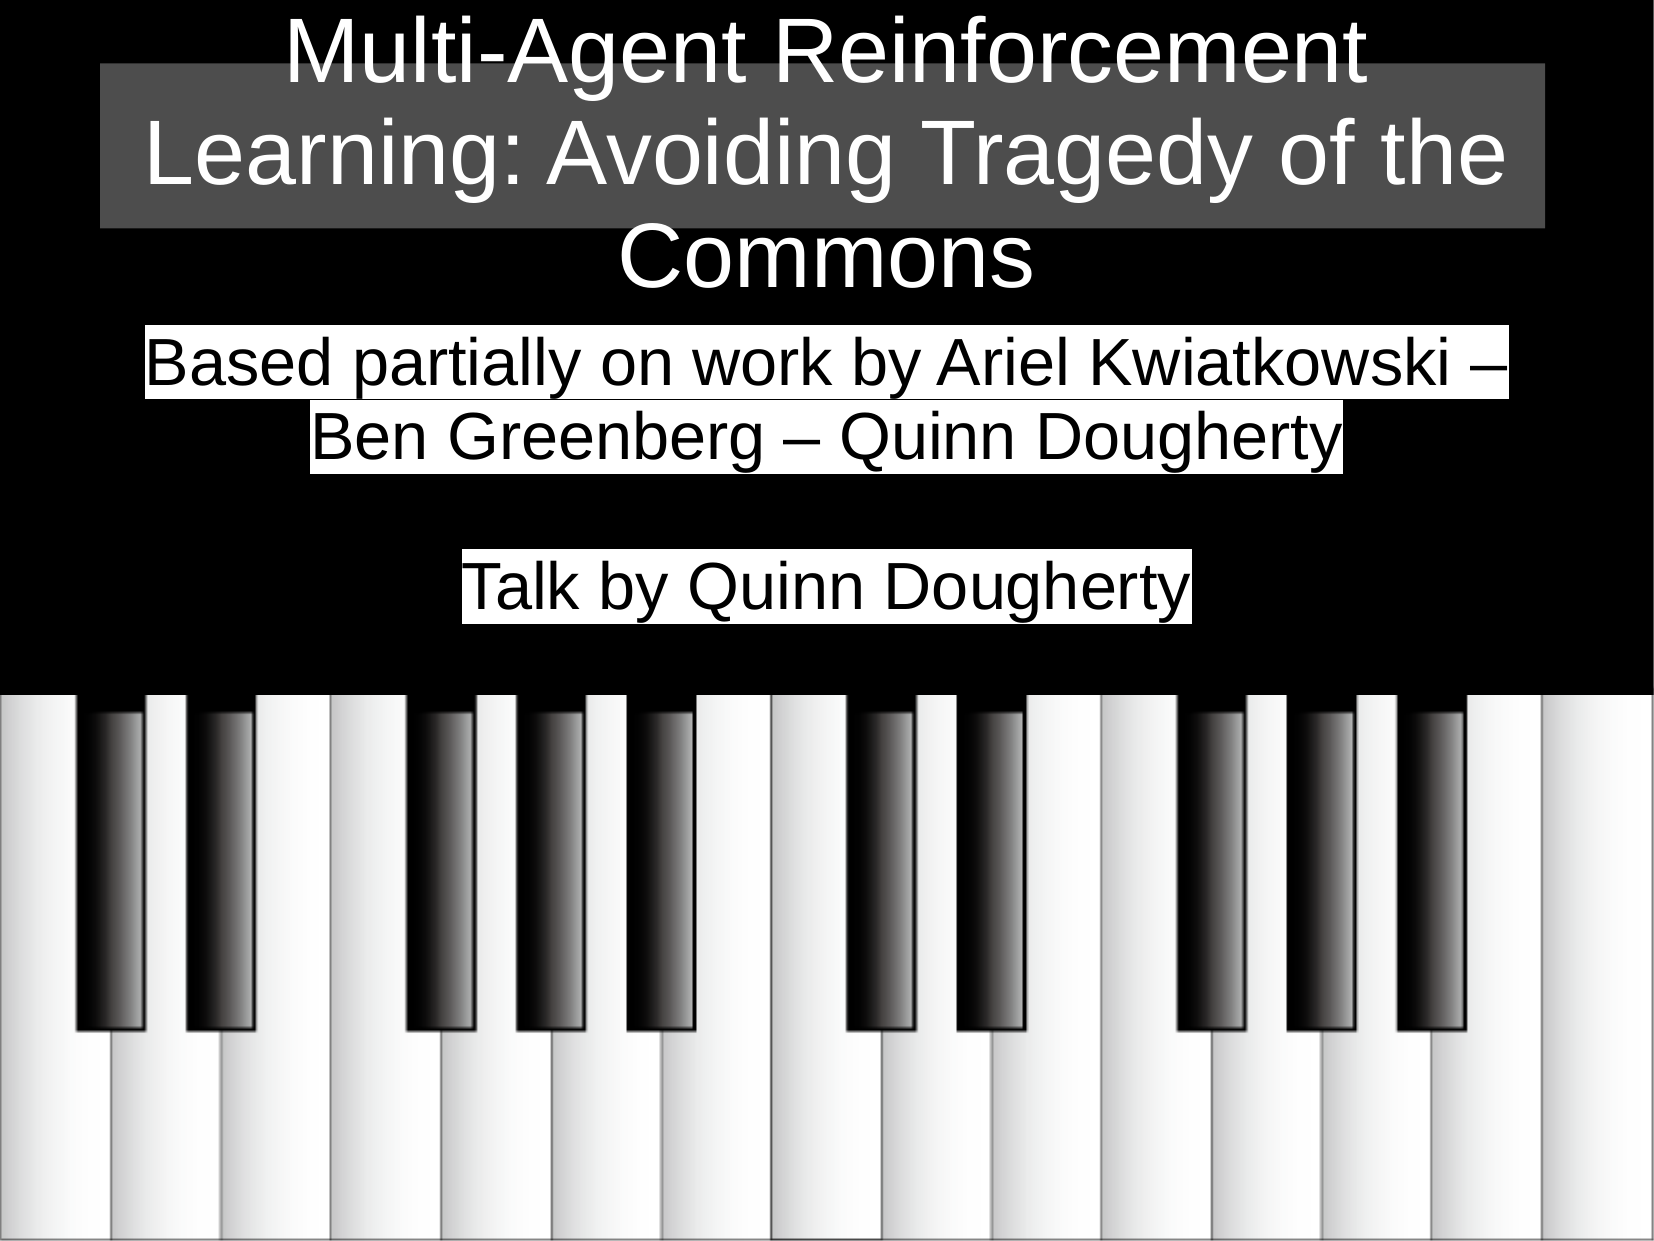

# Multi-Agent Reinforcement Learning: Avoiding Tragedy of the Commons
Based partially on work by Ariel Kwiatkowski – Ben Greenberg – Quinn Dougherty
Talk by Quinn Dougherty